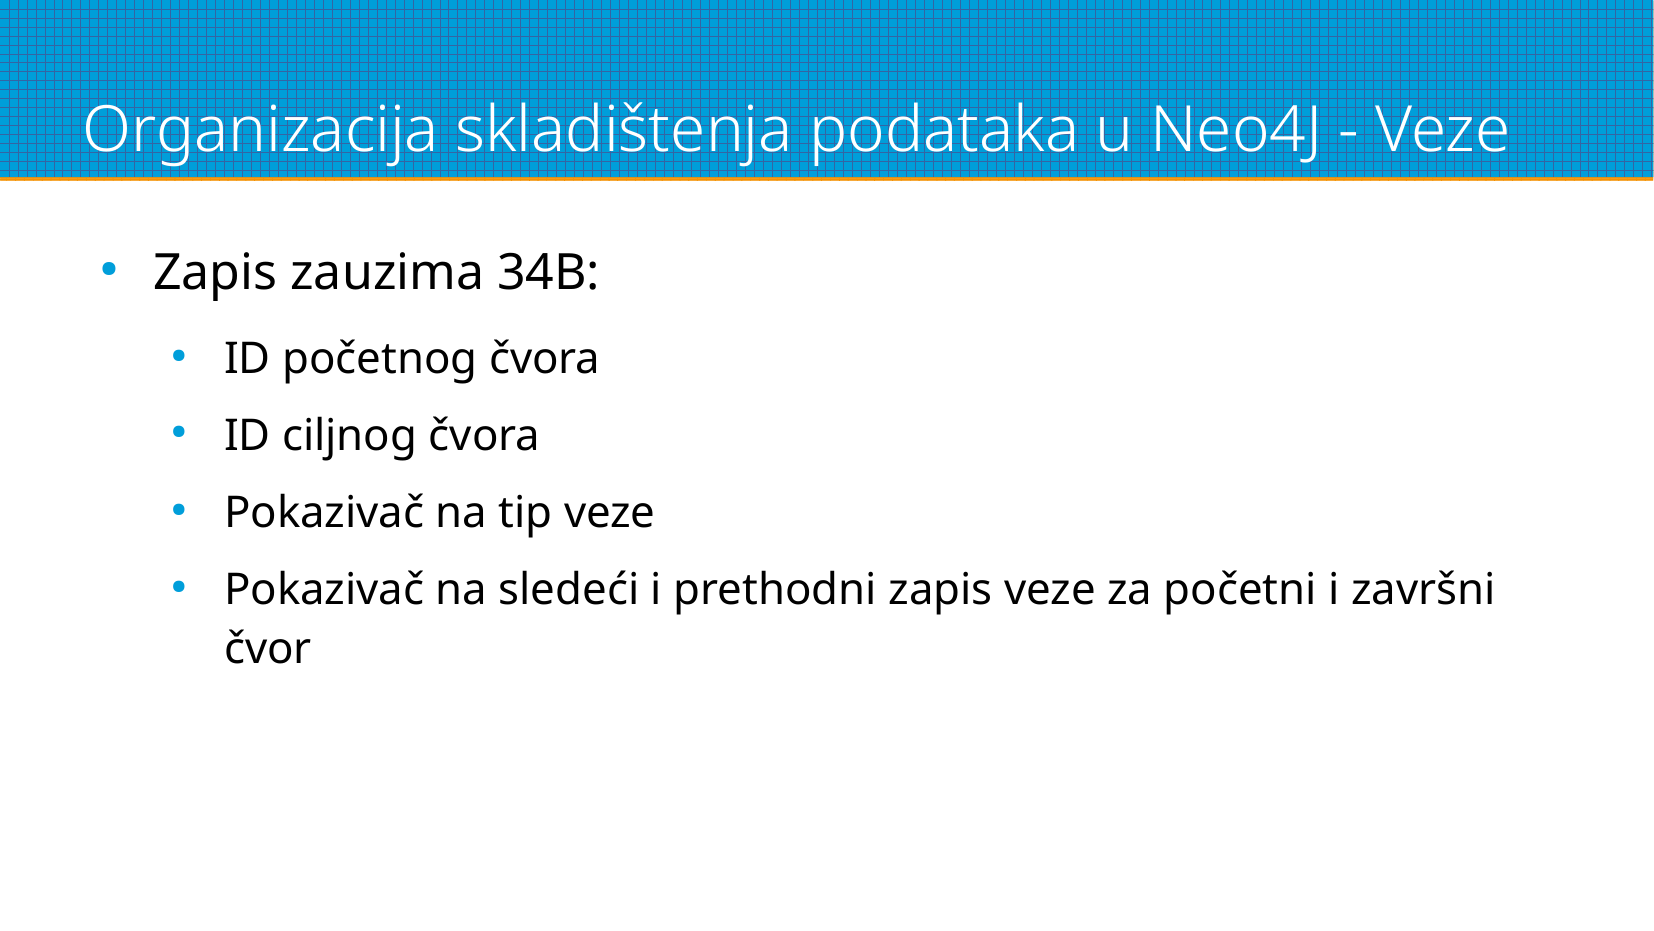

# Organizacija skladištenja podataka u Neo4J - Veze
Zapis zauzima 34B:
ID početnog čvora
ID ciljnog čvora
Pokazivač na tip veze
Pokazivač na sledeći i prethodni zapis veze za početni i završni čvor